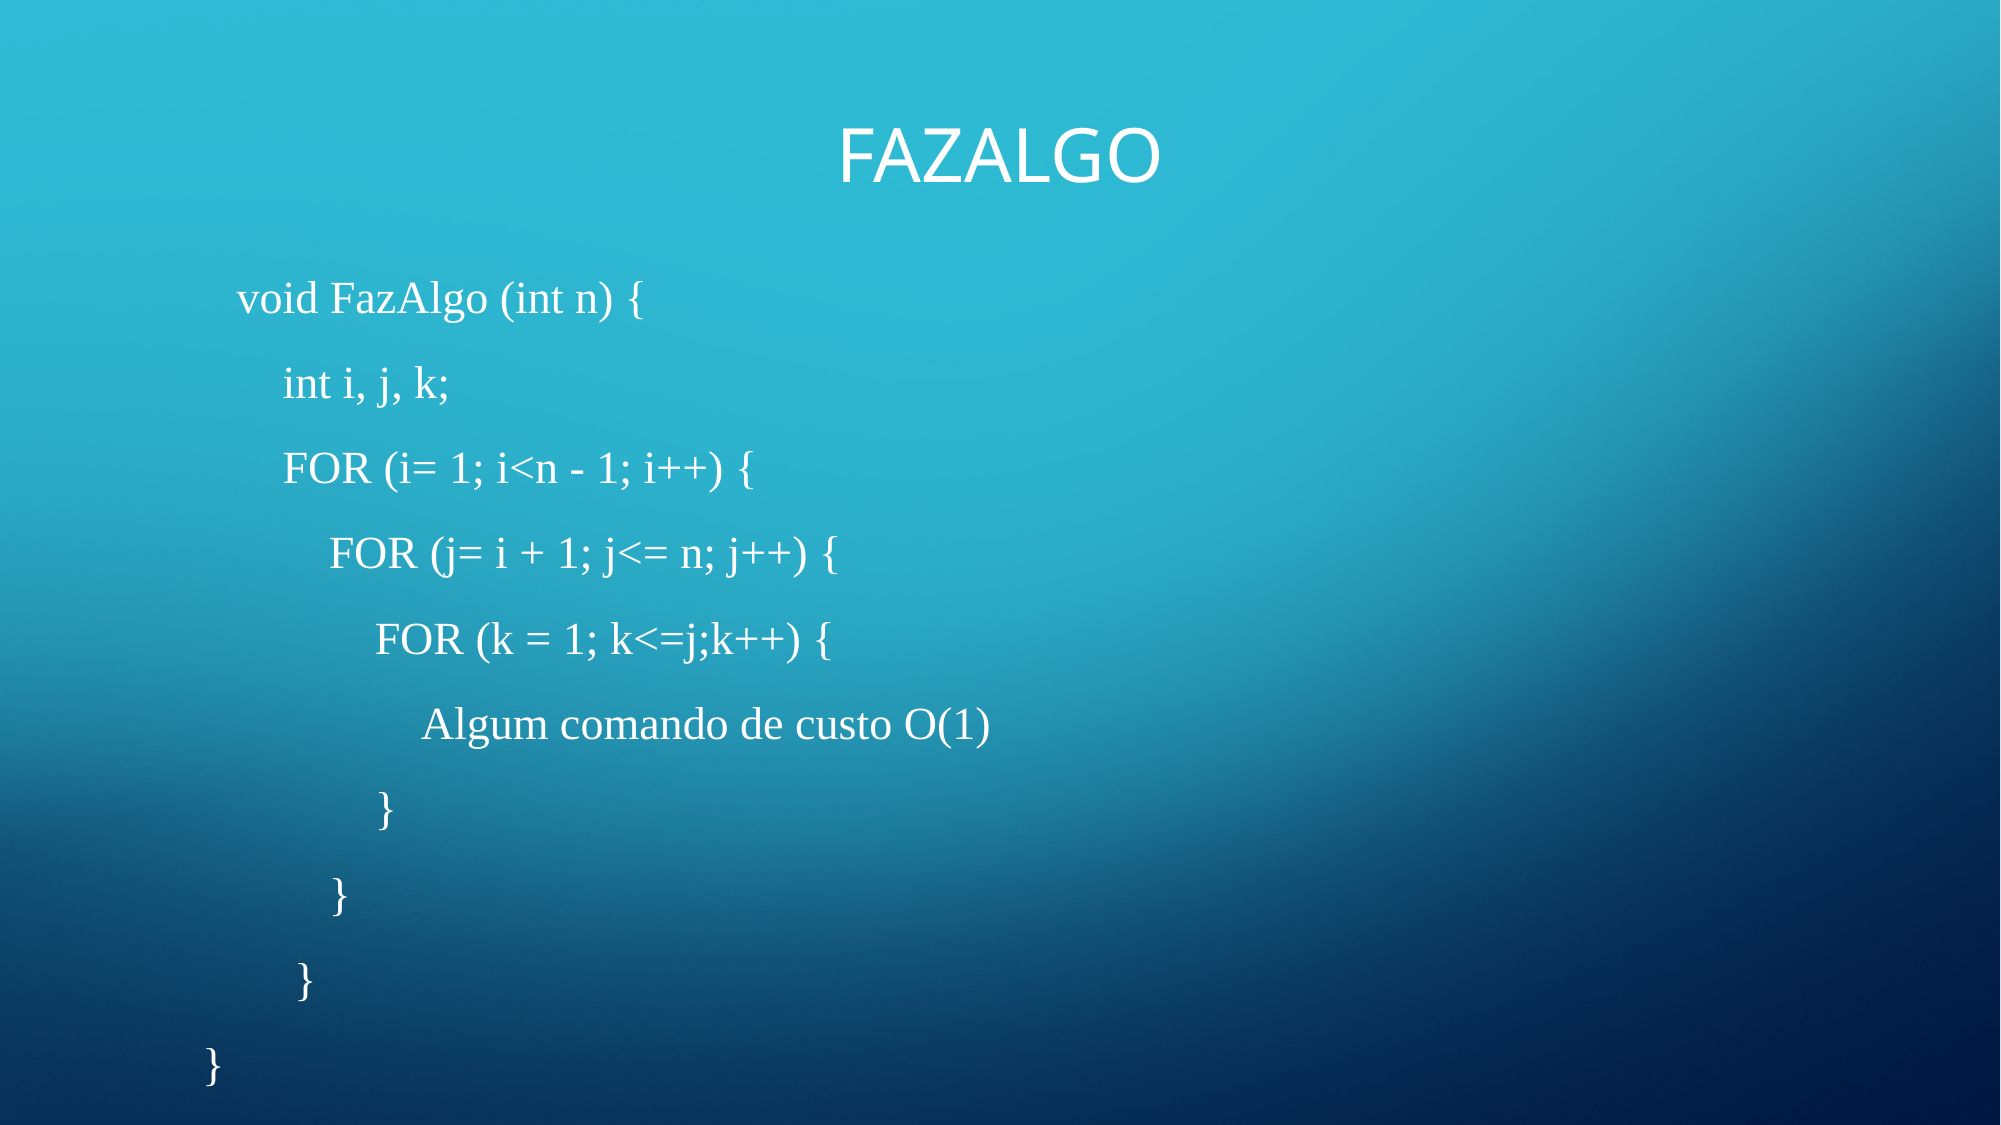

# Fazalgo
void FazAlgo (int n) {
    int i, j, k;
    FOR (i= 1; i<n - 1; i++) {
        FOR (j= i + 1; j<= n; j++) {
            FOR (k = 1; k<=j;k++) {
                Algum comando de custo O(1)
            }
        }
     }
}